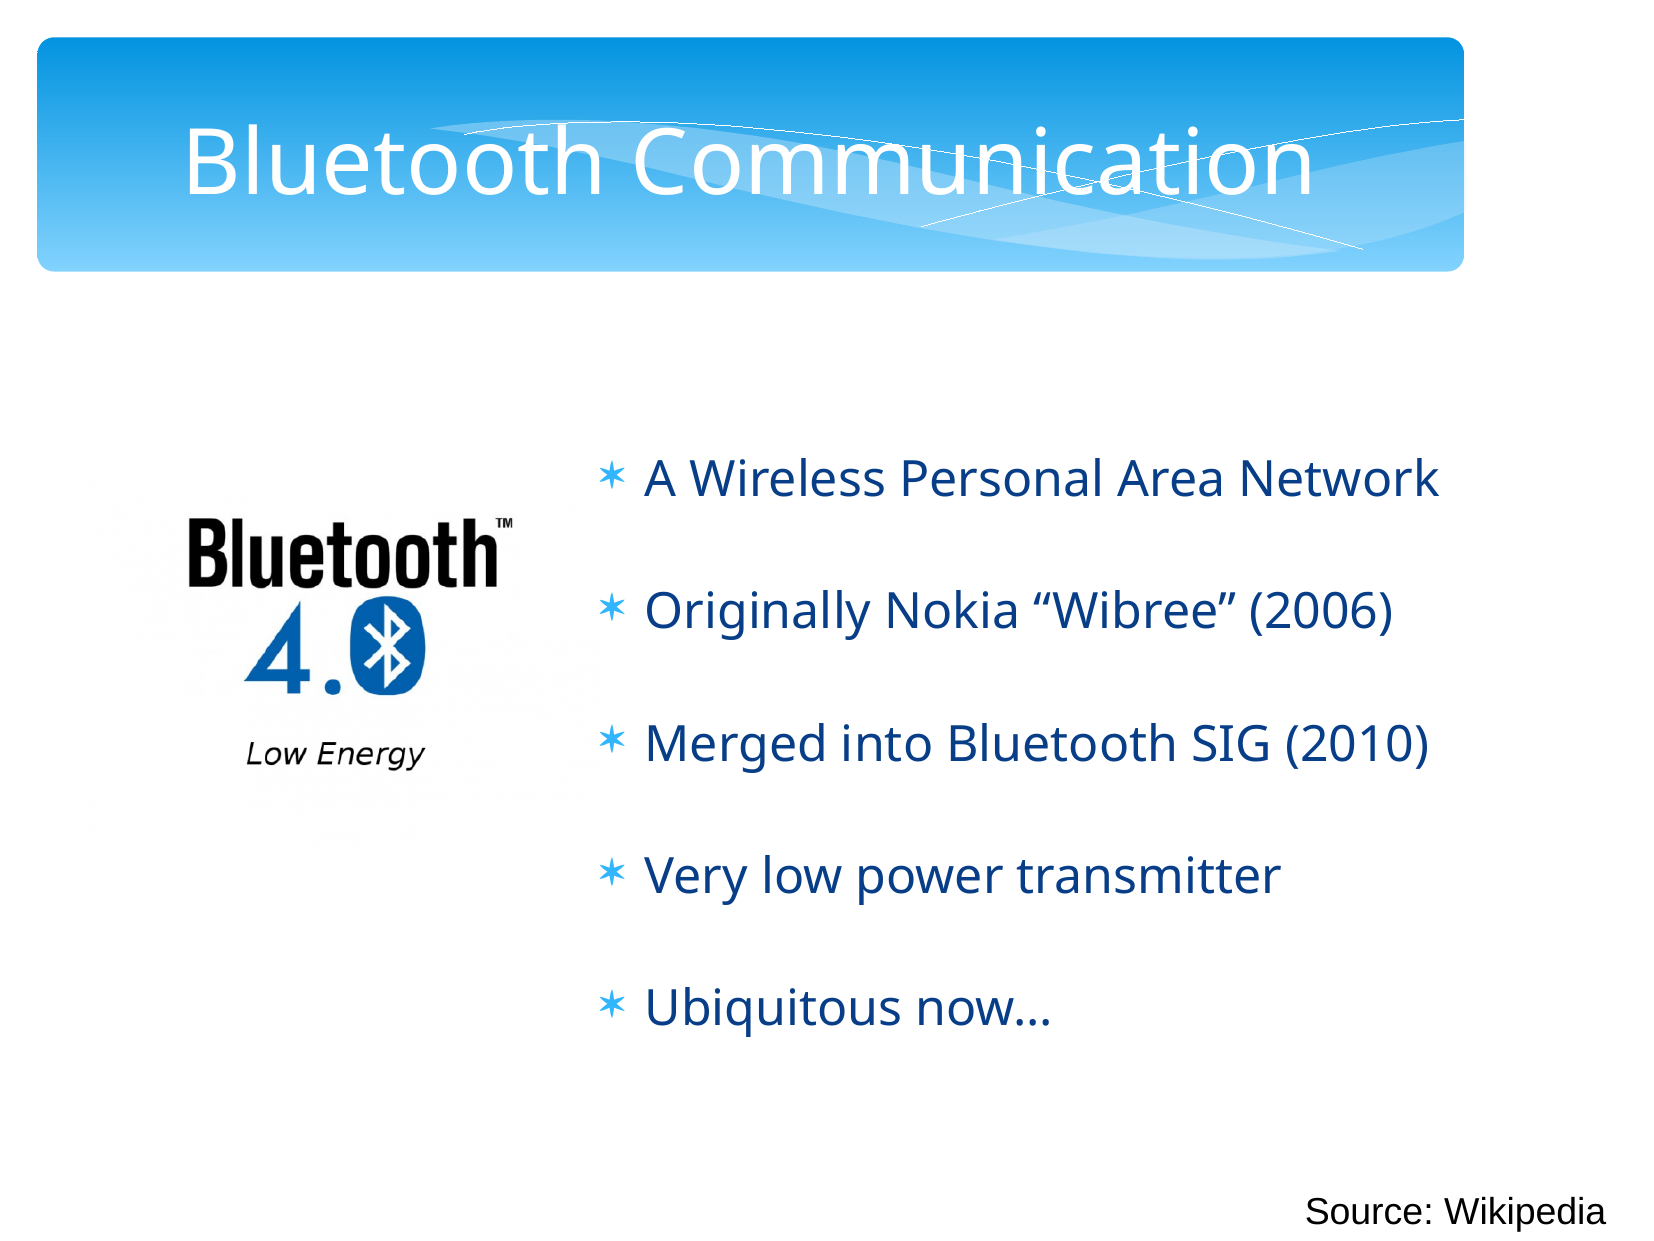

# Bluetooth Communication
A Wireless Personal Area Network
Originally Nokia “Wibree” (2006)
Merged into Bluetooth SIG (2010)
Very low power transmitter
Ubiquitous now...
Source: Wikipedia